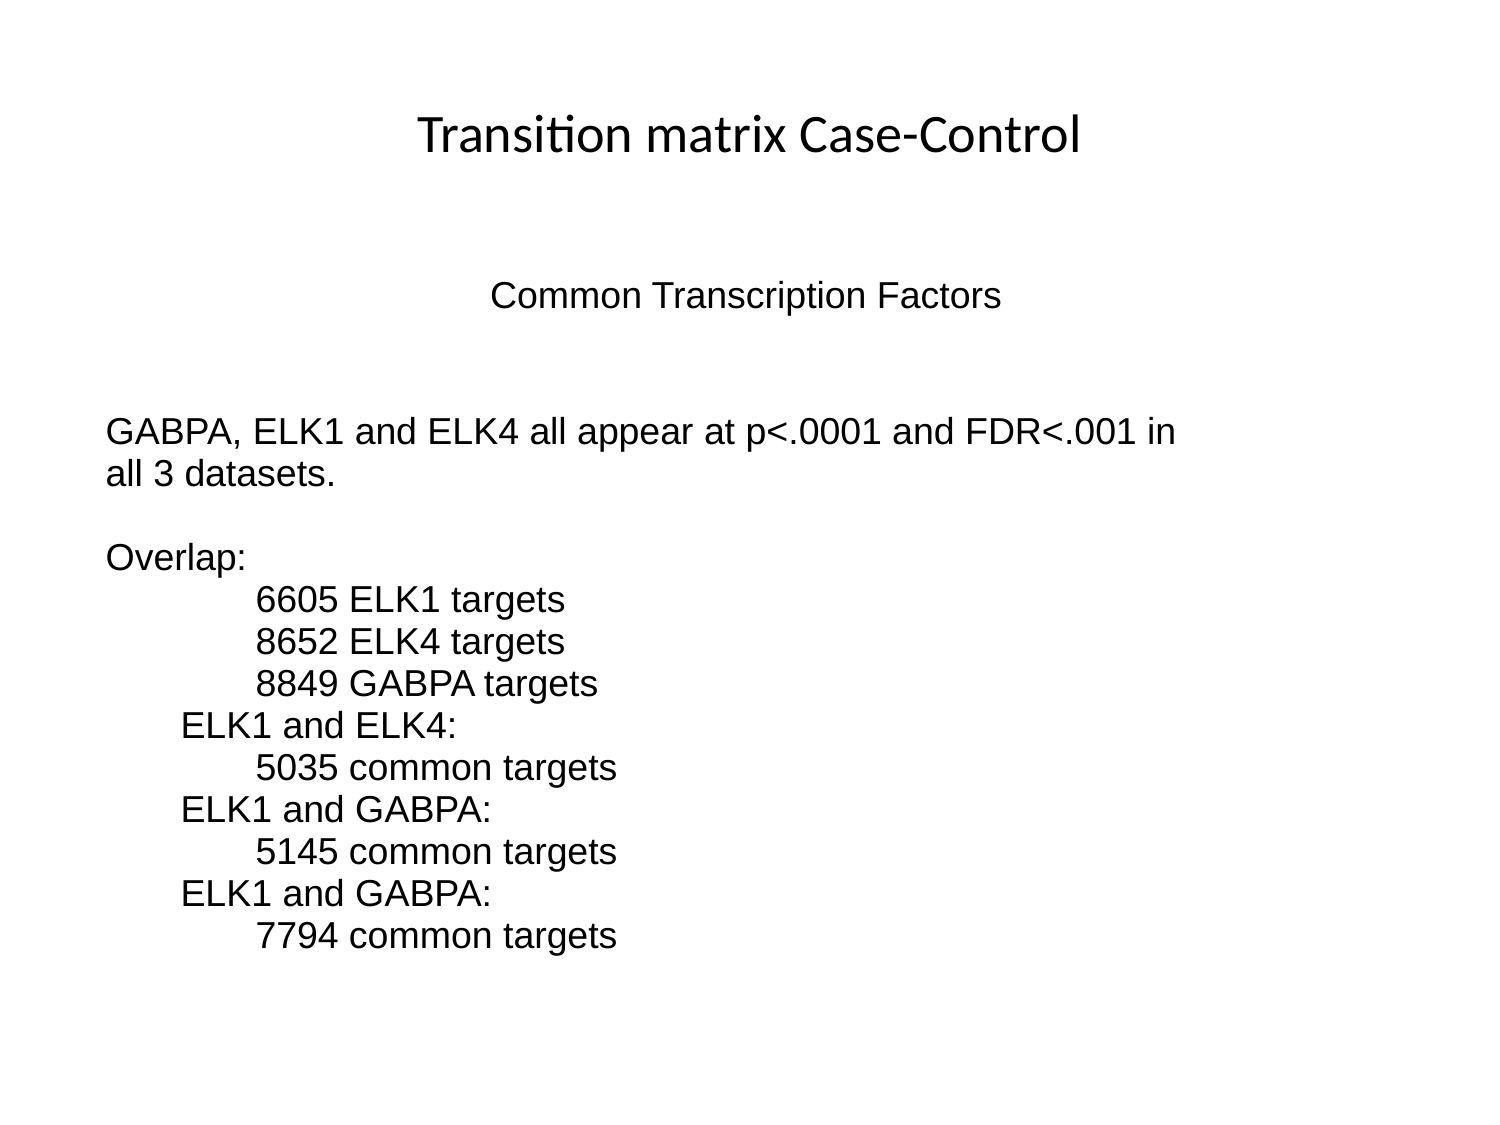

# Transition matrix Case-Control
Common Transcription Factors
GABPA, ELK1 and ELK4 all appear at p<.0001 and FDR<.001 in all 3 datasets.
Overlap:
		6605 ELK1 targets
		8652 ELK4 targets
		8849 GABPA targets
	ELK1 and ELK4:
		5035 common targets
	ELK1 and GABPA:
		5145 common targets
	ELK1 and GABPA:
		7794 common targets